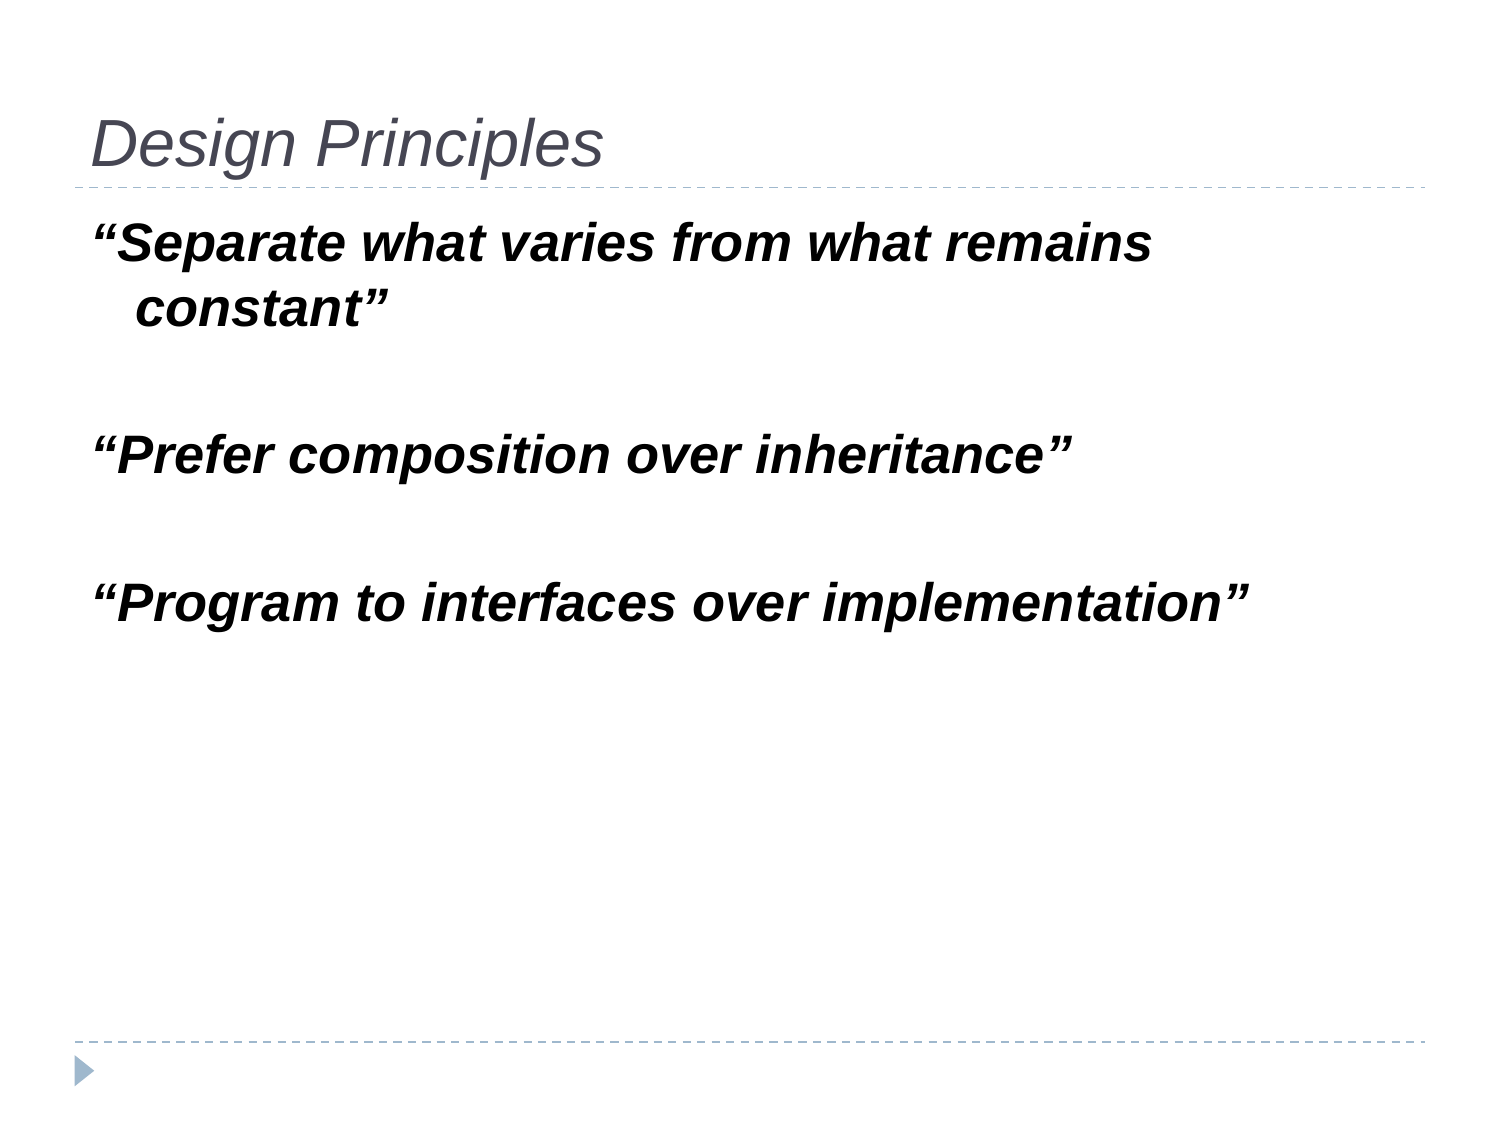

# Design Principles
“Separate what varies from what remains constant”
“Prefer composition over inheritance”
“Program to interfaces over implementation”